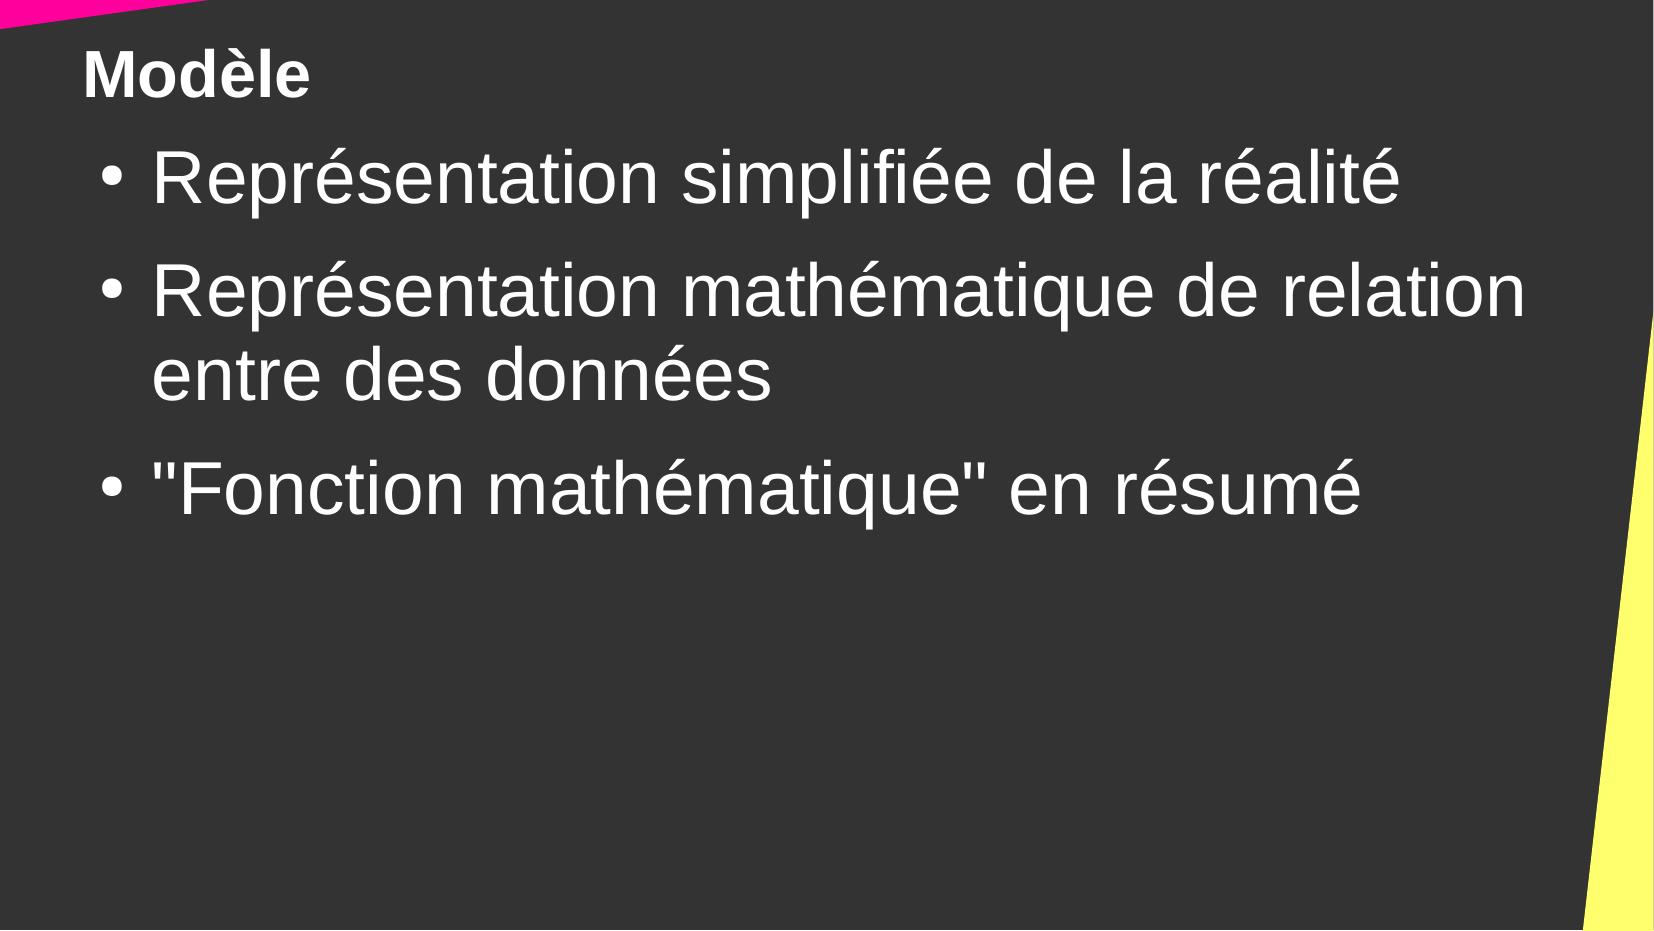

# Modèle
Représentation simplifiée de la réalité
Représentation mathématique de relation entre des données
"Fonction mathématique" en résumé